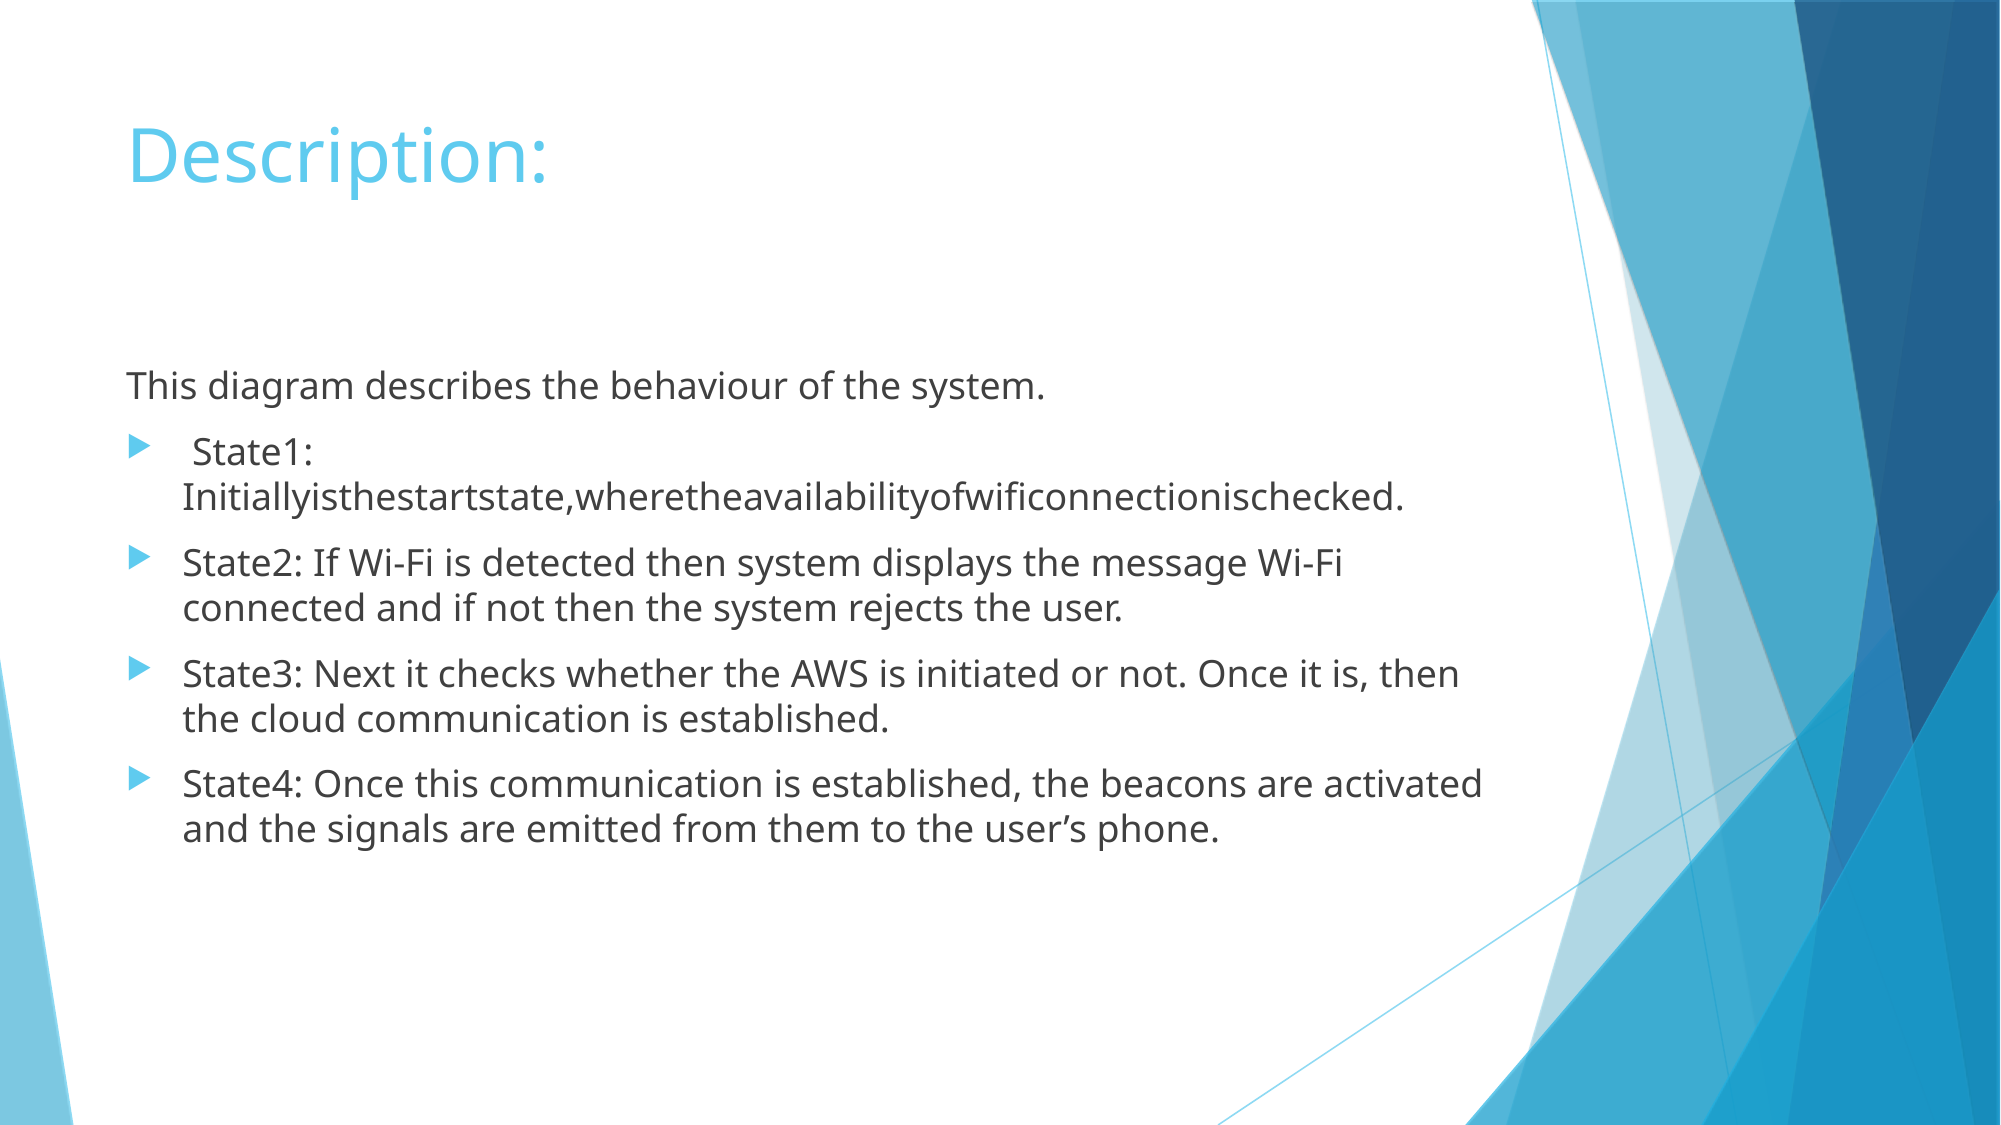

# Description:
This diagram describes the behaviour of the system.
 State1: Initiallyisthestartstate,wheretheavailabilityofwiﬁconnectionischecked.
State2: If Wi-Fi is detected then system displays the message Wi-Fi connected and if not then the system rejects the user.
State3: Next it checks whether the AWS is initiated or not. Once it is, then the cloud communication is established.
State4: Once this communication is established, the beacons are activated and the signals are emitted from them to the user’s phone.